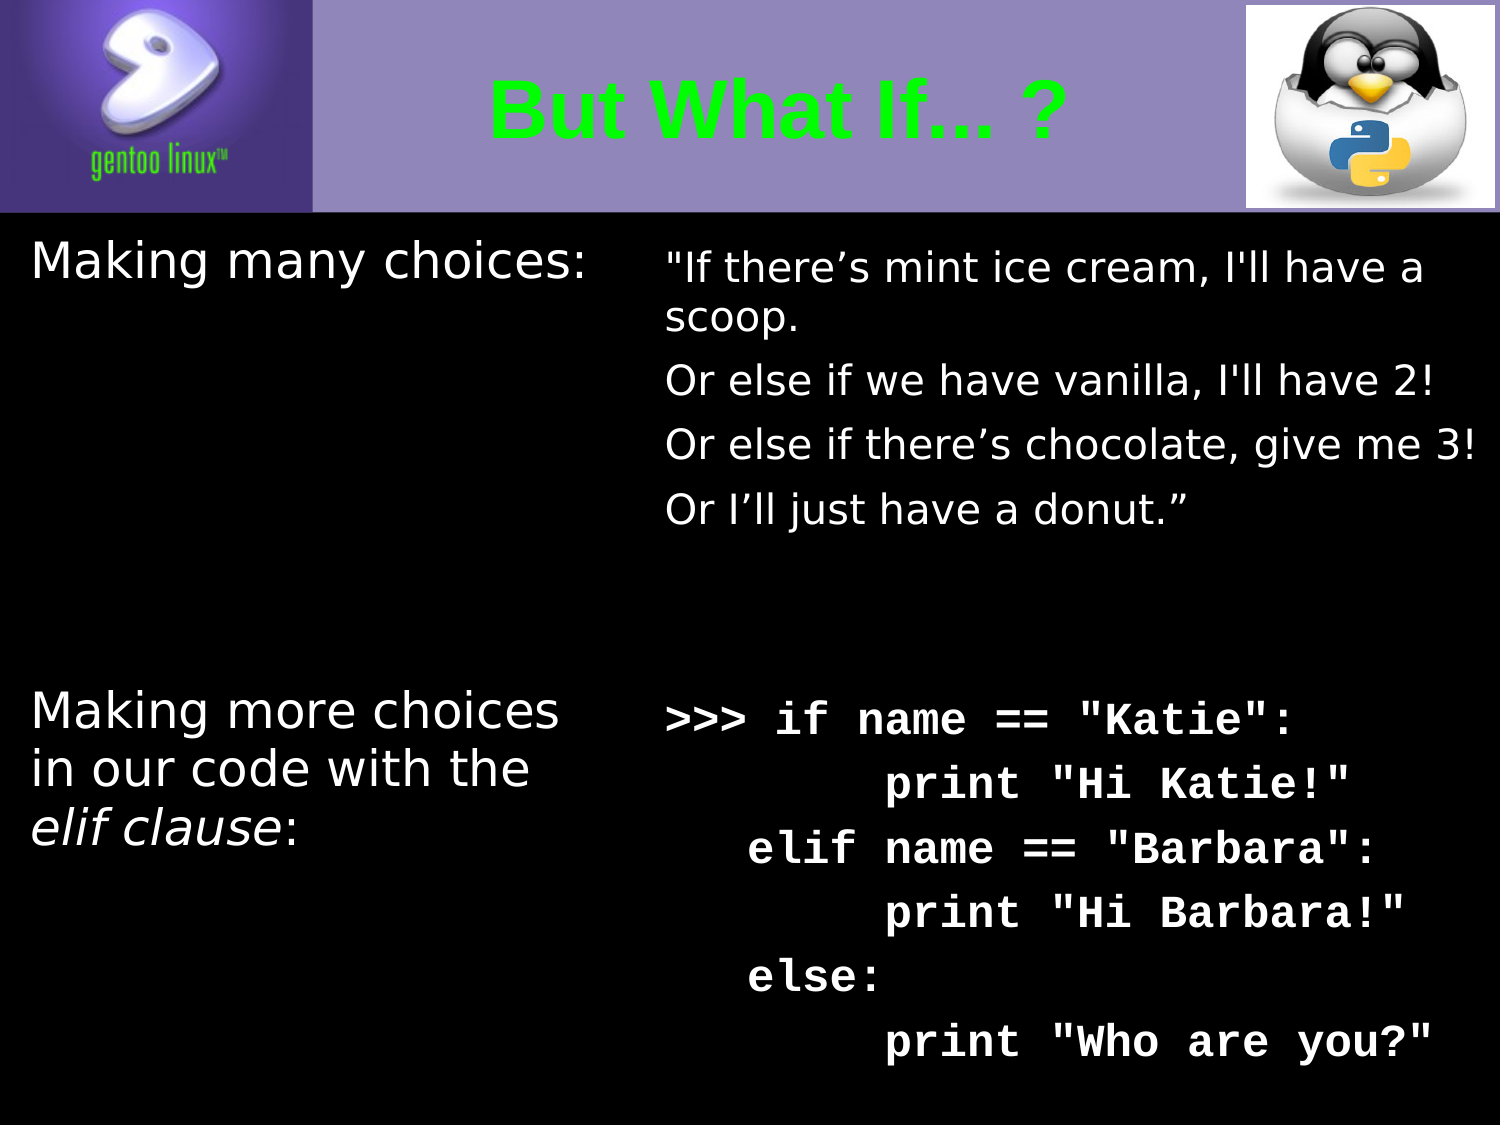

# But What If... ?
Making many choices:
Making more choices in our code with the elif clause:
"If there’s mint ice cream, I'll have a scoop.
Or else if we have vanilla, I'll have 2!
Or else if there’s chocolate, give me 3!
Or I’ll just have a donut.”
>>> if name == "Katie":
 print "Hi Katie!"
 elif name == "Barbara":
 print "Hi Barbara!"
 else:
 print "Who are you?"